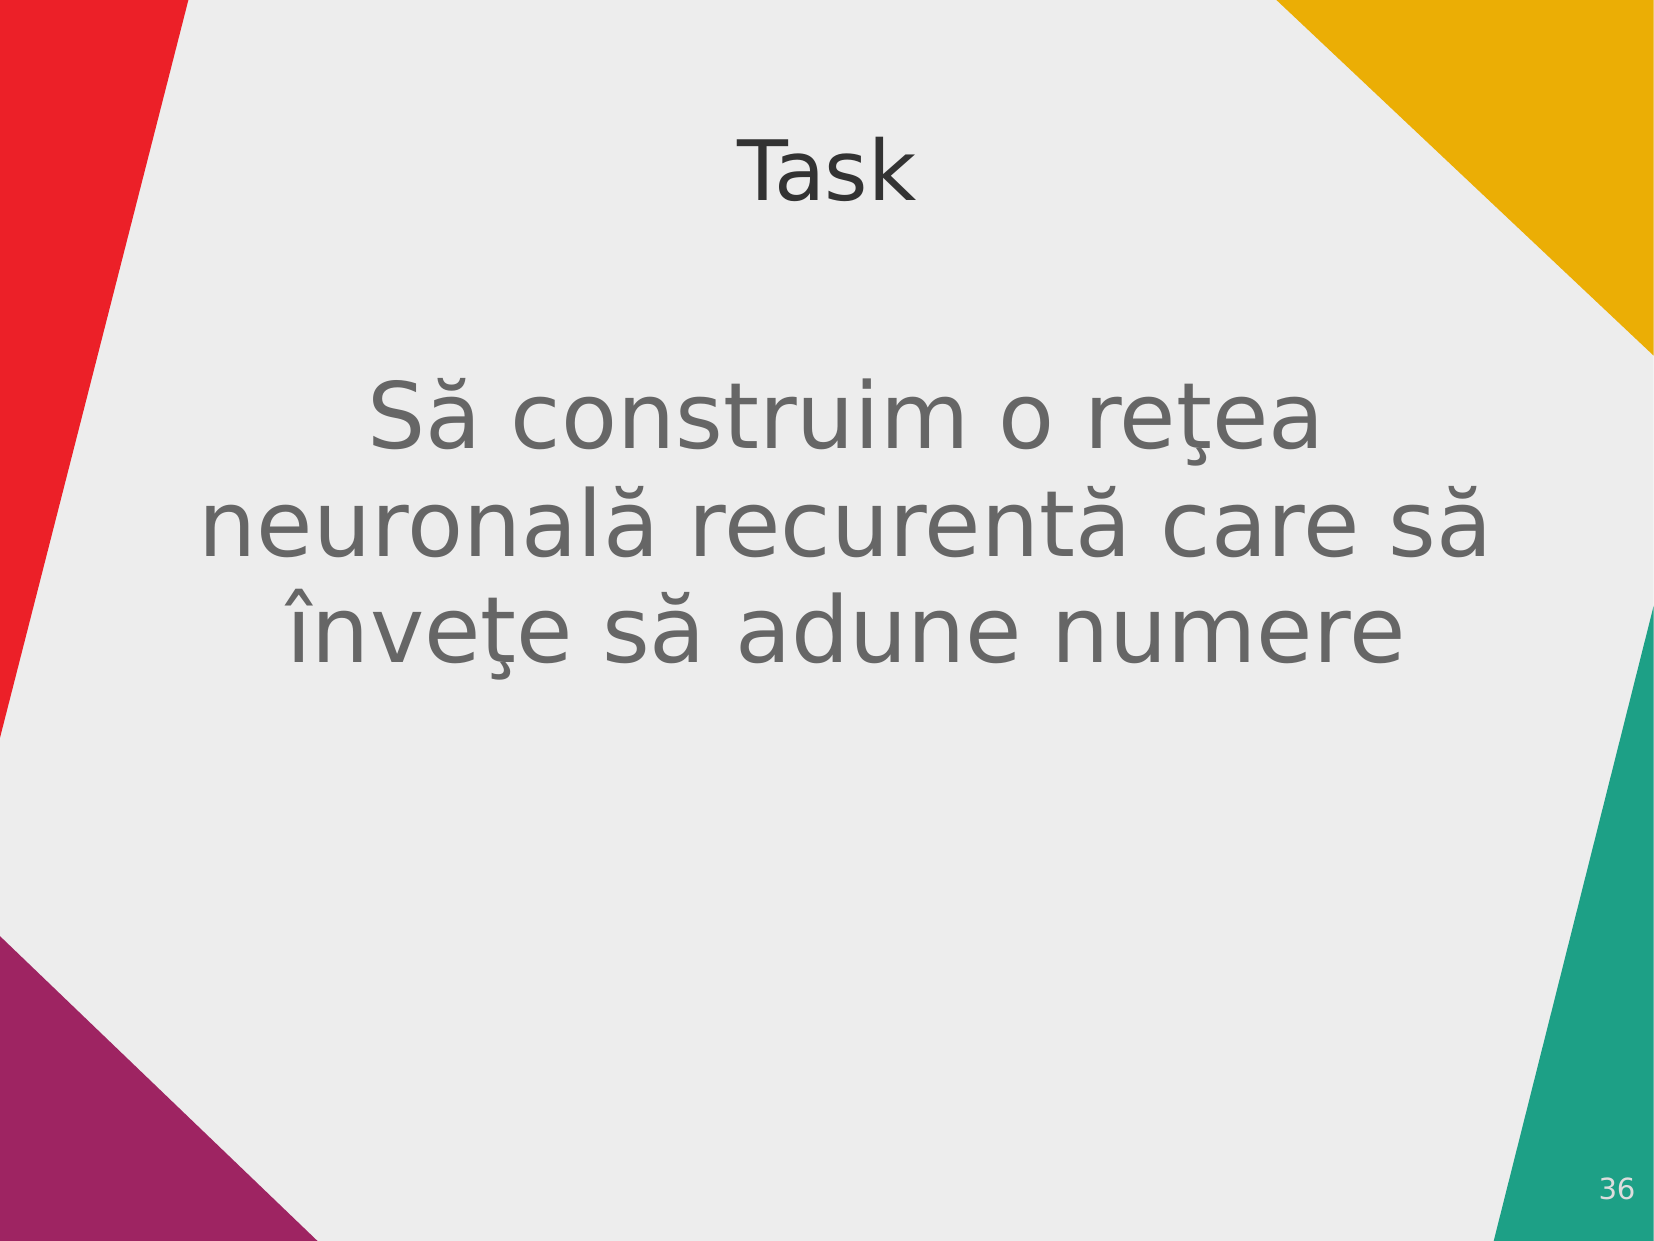

# Task
Să construim o reţea neuronală recurentă care să înveţe să adune numere
36